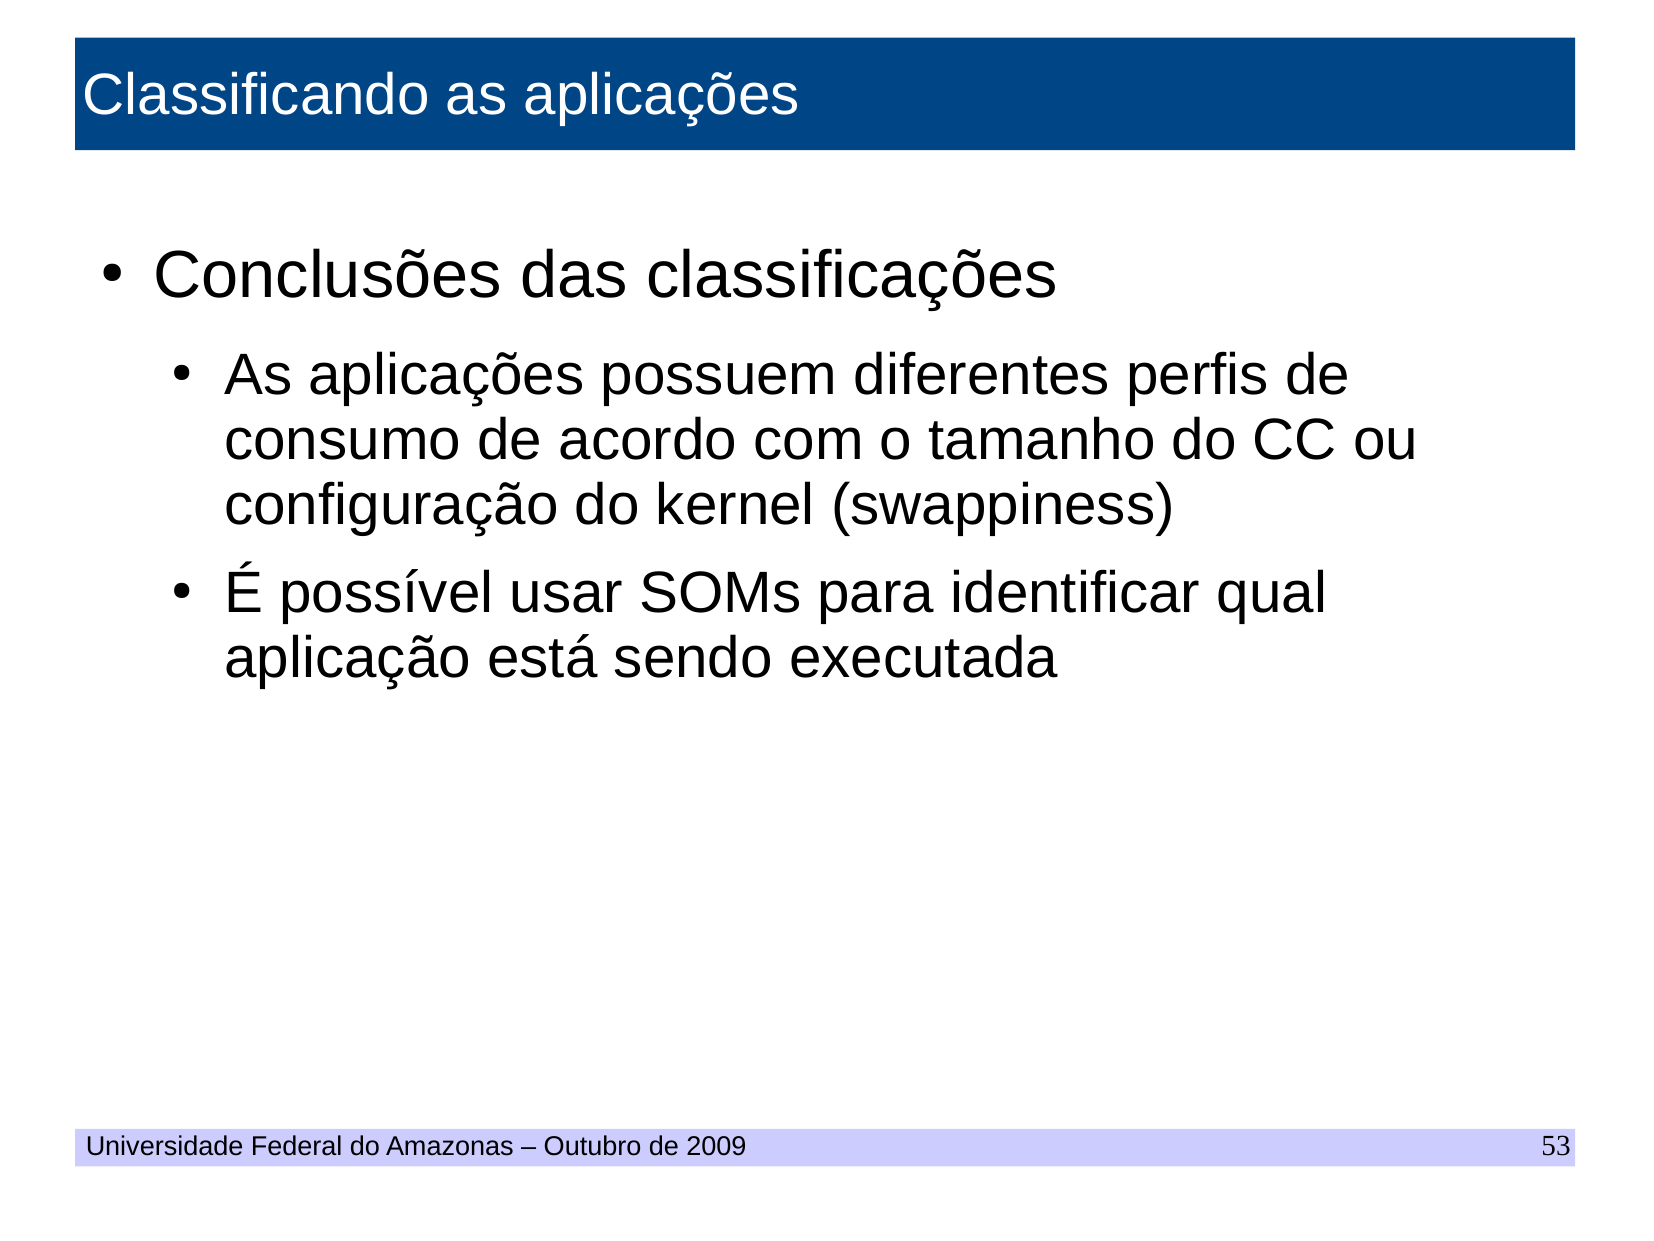

# Classificando as aplicações
Conclusões das classificações
As aplicações possuem diferentes perfis de consumo de acordo com o tamanho do CC ou configuração do kernel (swappiness)
É possível usar SOMs para identificar qual aplicação está sendo executada
53